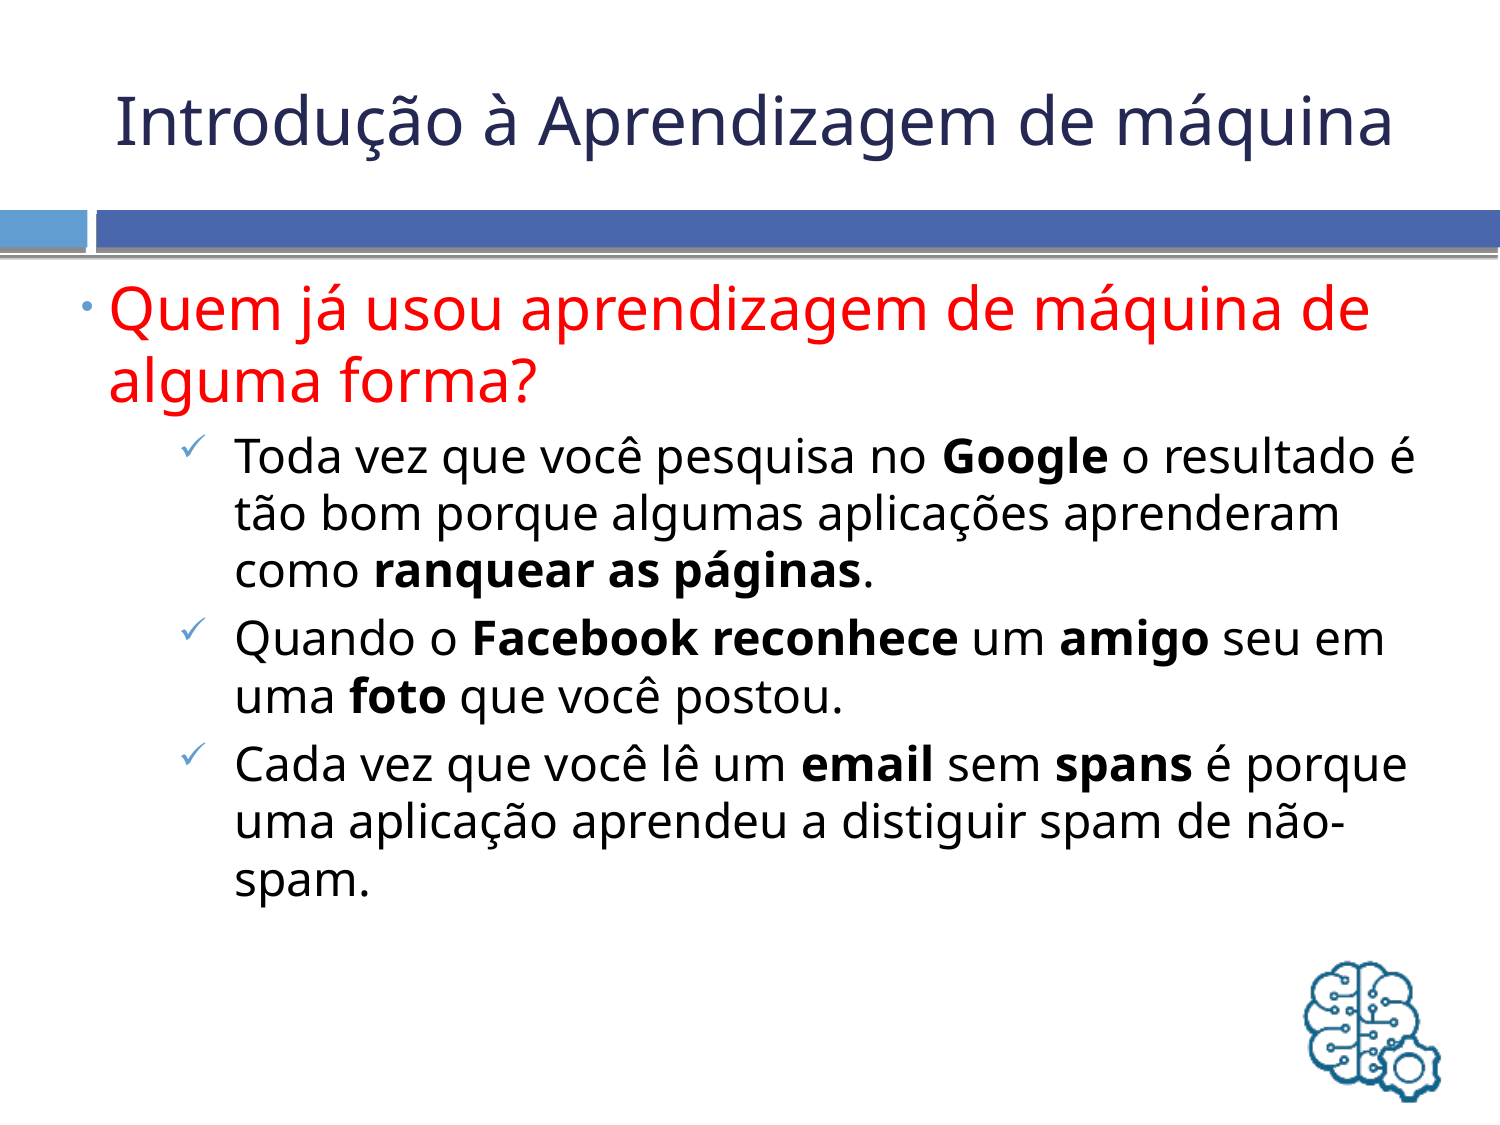

Introdução à Aprendizagem de máquina
# Quem já usou aprendizagem de máquina de alguma forma?
Toda vez que você pesquisa no Google o resultado é tão bom porque algumas aplicações aprenderam como ranquear as páginas.
Quando o Facebook reconhece um amigo seu em uma foto que você postou.
Cada vez que você lê um email sem spans é porque uma aplicação aprendeu a distiguir spam de não-spam.